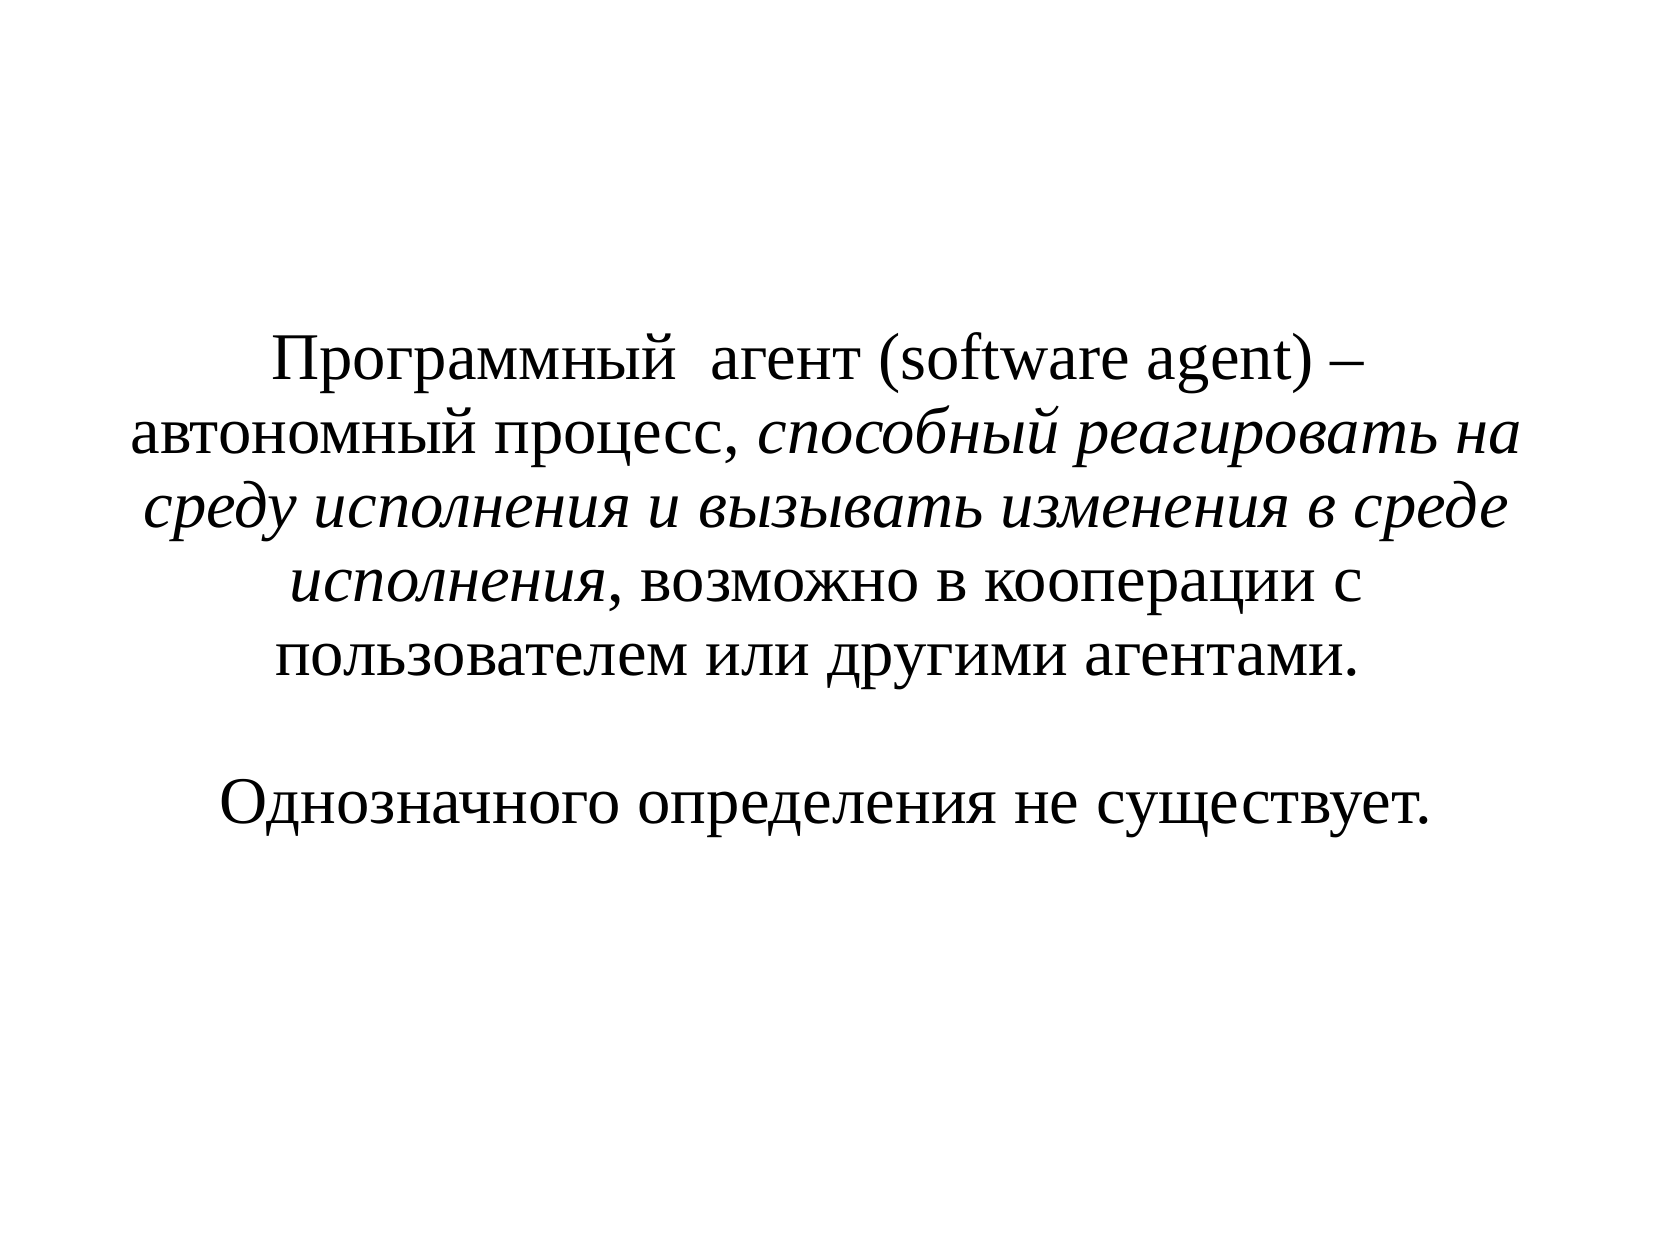

# Программный агент (software agent) – автономный процесс, способный реагировать на среду исполнения и вызывать изменения в среде исполнения, возможно в кооперации с пользователем или другими агентами.
Однозначного определения не существует.